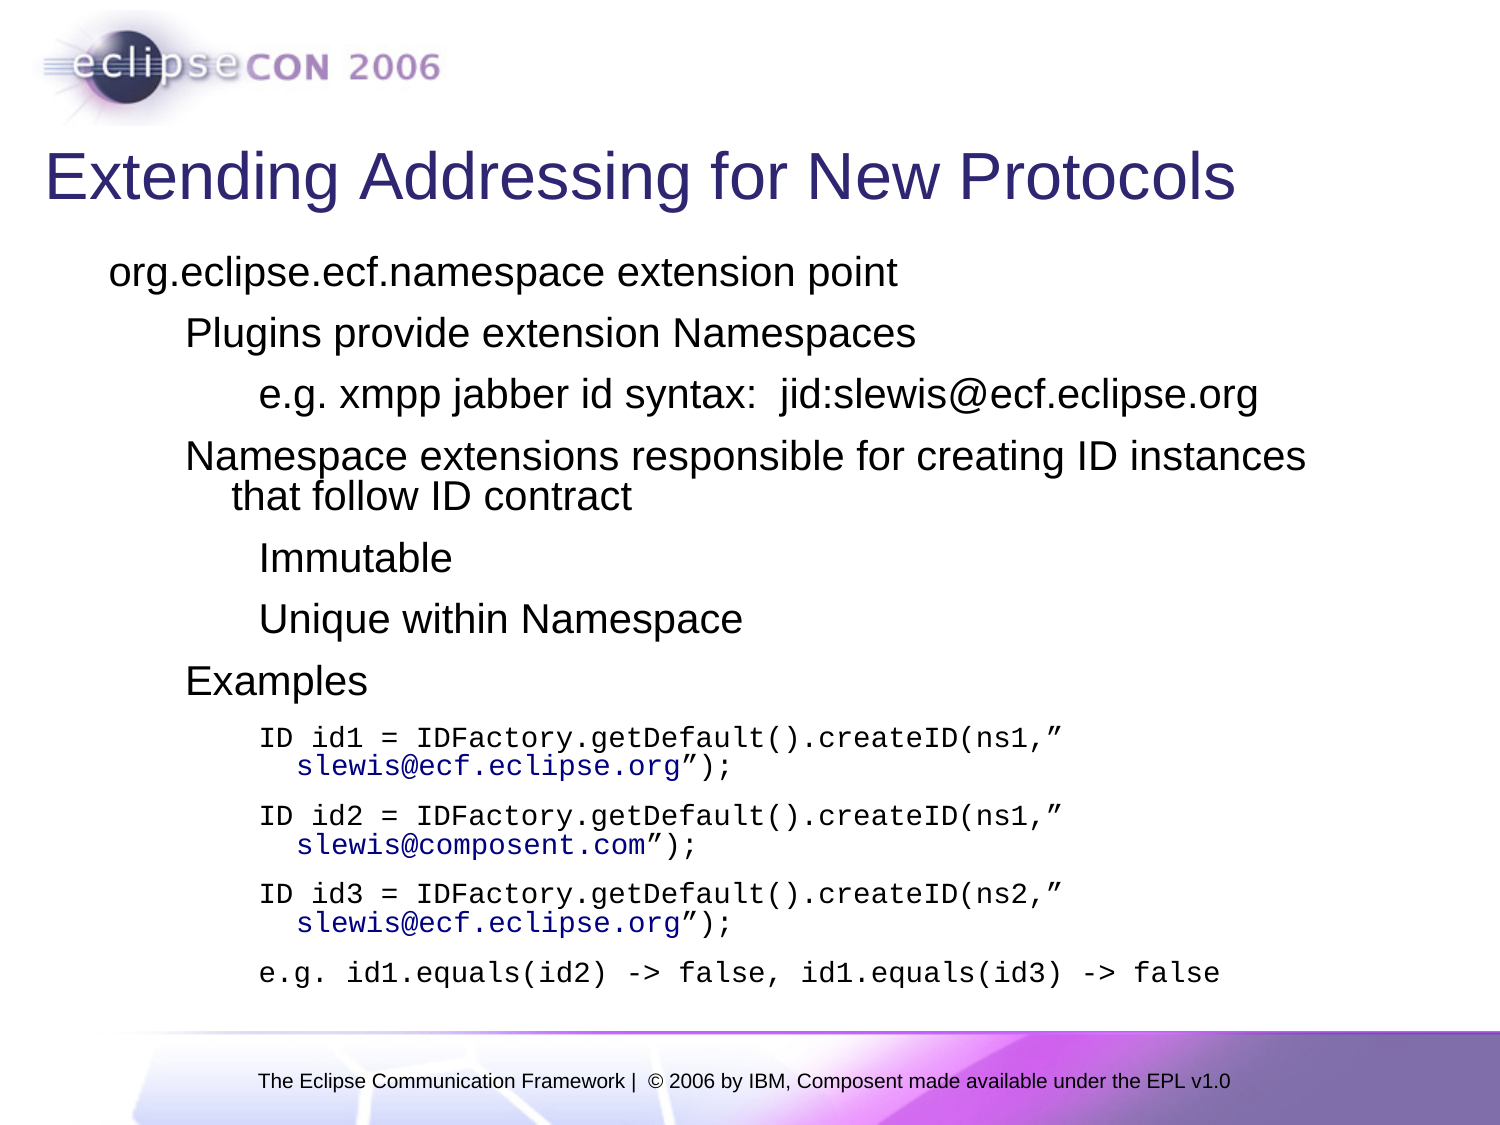

# Extending Addressing for New Protocols
org.eclipse.ecf.namespace extension point
Plugins provide extension Namespaces
e.g. xmpp jabber id syntax: jid:slewis@ecf.eclipse.org
Namespace extensions responsible for creating ID instances that follow ID contract
Immutable
Unique within Namespace
Examples
ID id1 = IDFactory.getDefault().createID(ns1,”slewis@ecf.eclipse.org”);
ID id2 = IDFactory.getDefault().createID(ns1,”slewis@composent.com”);
ID id3 = IDFactory.getDefault().createID(ns2,”slewis@ecf.eclipse.org”);
e.g. id1.equals(id2) -> false, id1.equals(id3) -> false